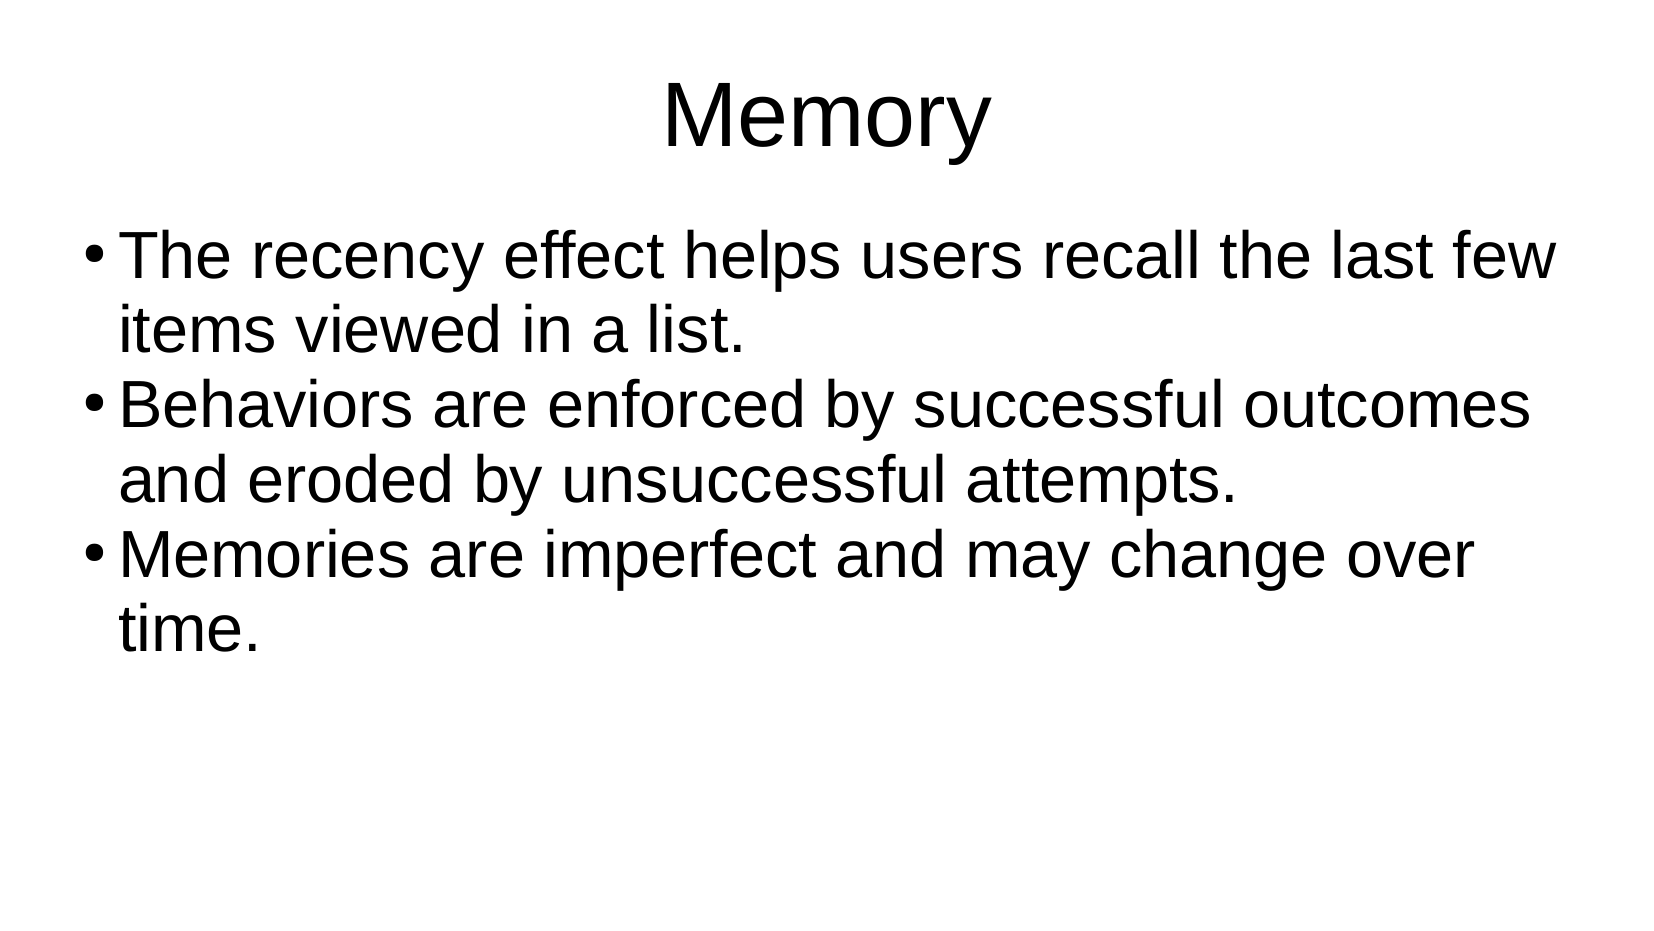

# Memory
The recency effect helps users recall the last few items viewed in a list.
Behaviors are enforced by successful outcomes and eroded by unsuccessful attempts.
Memories are imperfect and may change over time.